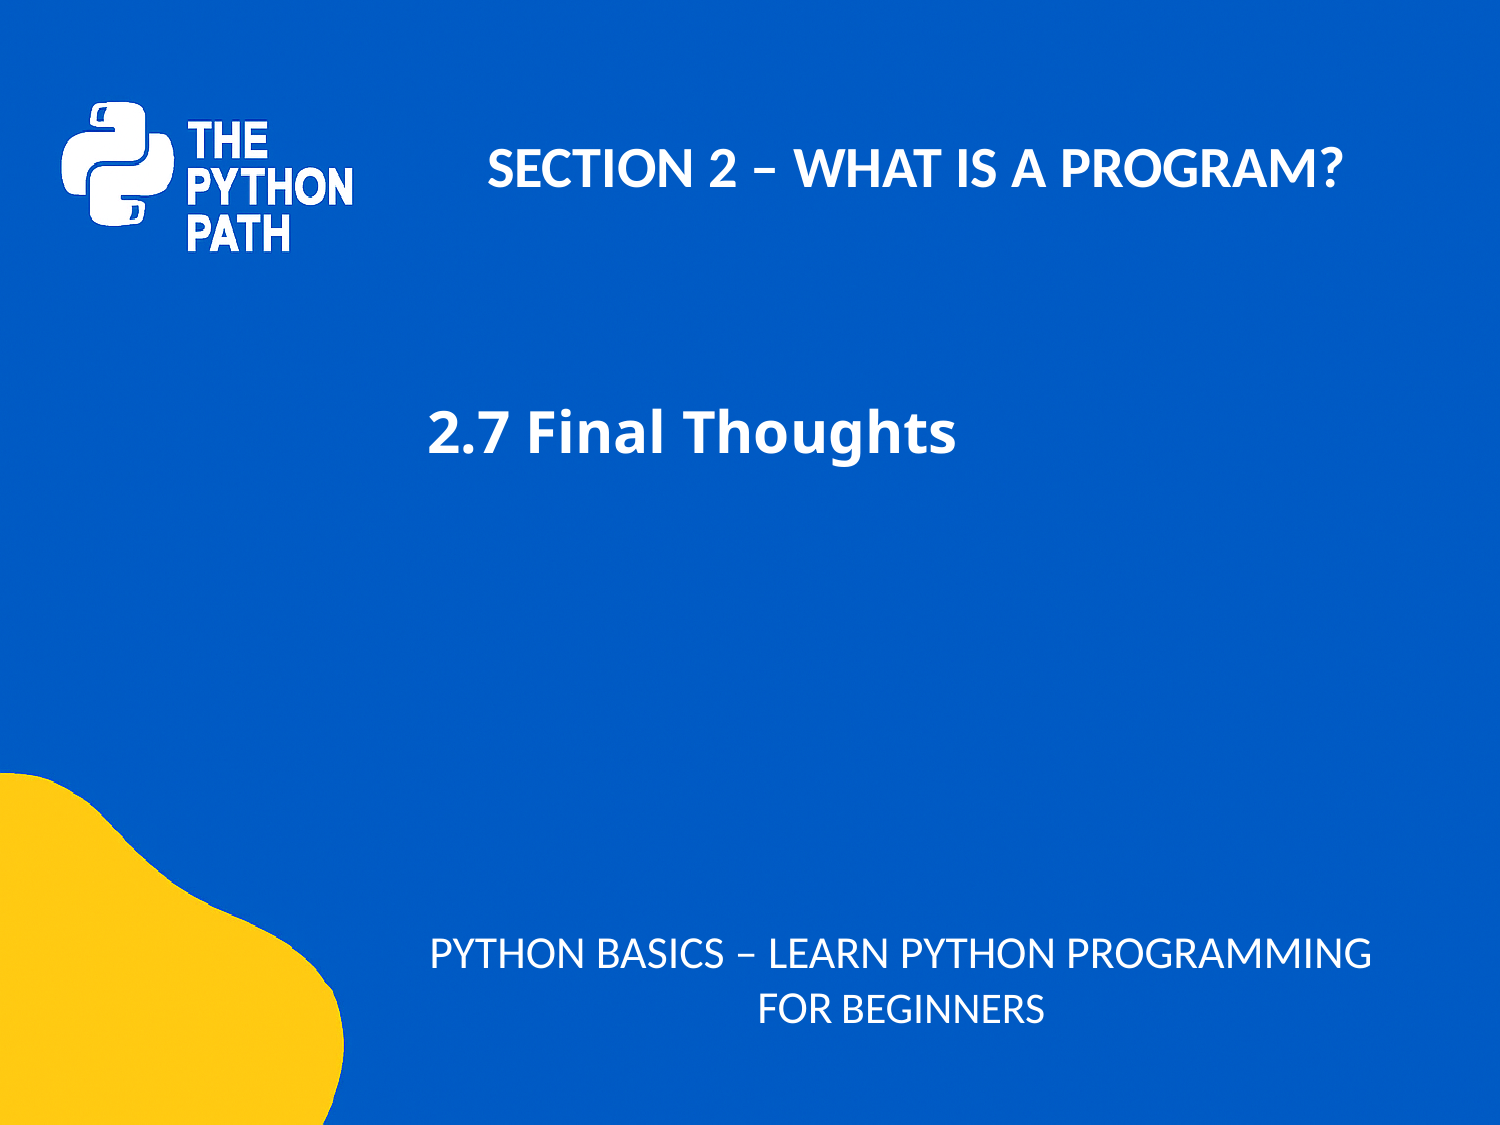

SECTION 2 – WHAT IS A PROGRAM?
2.7 Final Thoughts
PYTHON BASICS – LEARN PYTHON PROGRAMMING
FOR BEGINNERS